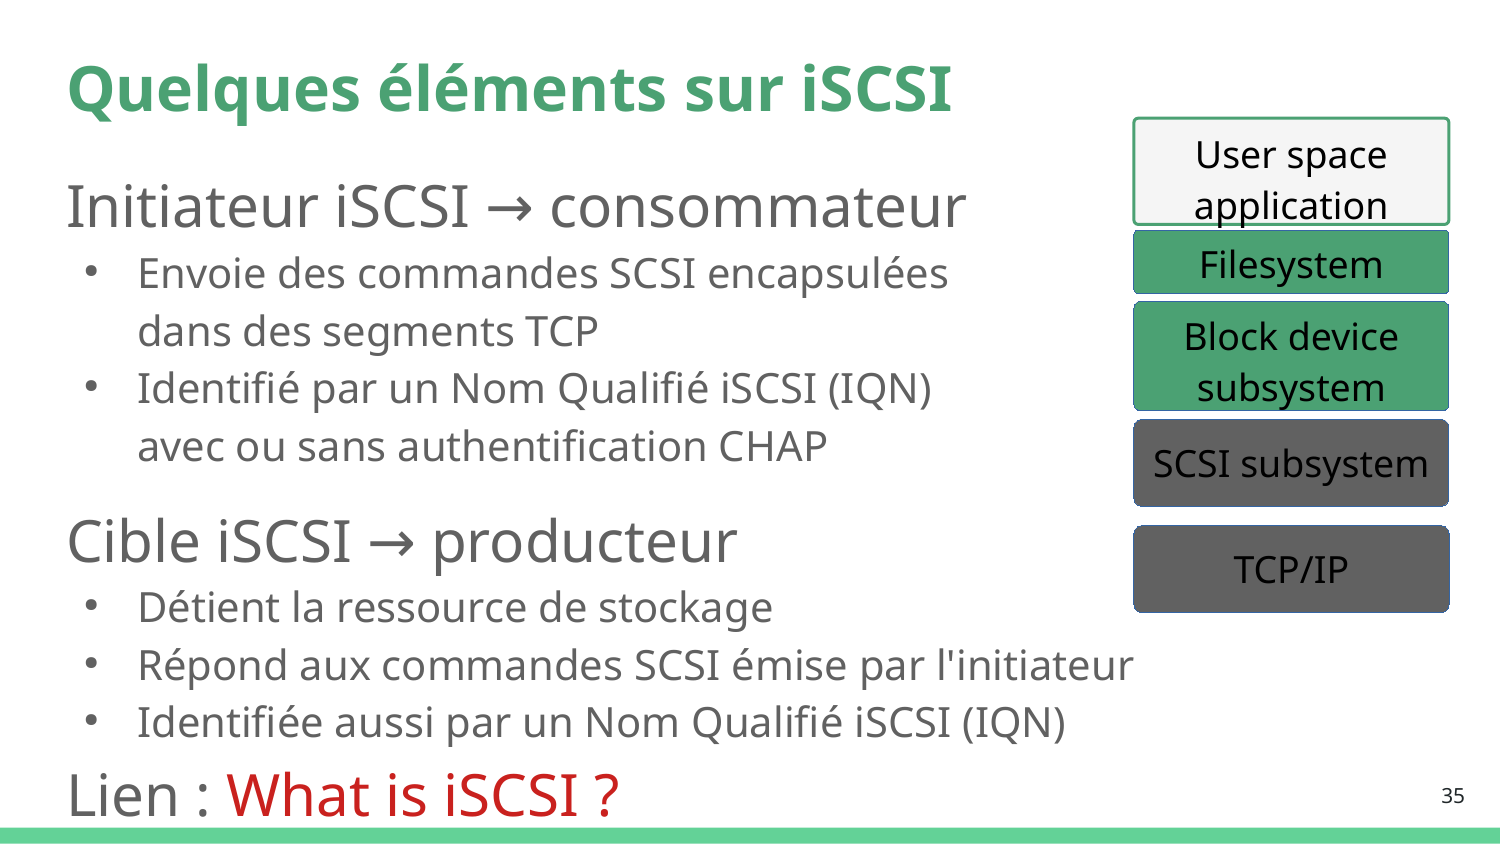

Quelques éléments sur iSCSI
User space
application
# Initiateur iSCSI → consommateur
Envoie des commandes SCSI encapsulées
dans des segments TCP
Identifié par un Nom Qualifié iSCSI (IQN)
avec ou sans authentification CHAP
Cible iSCSI → producteur
Détient la ressource de stockage
Répond aux commandes SCSI émise par l'initiateur
Identifiée aussi par un Nom Qualifié iSCSI (IQN)
Lien : What is iSCSI ?
Filesystem
Block device
subsystem
SCSI subsystem
TCP/IP